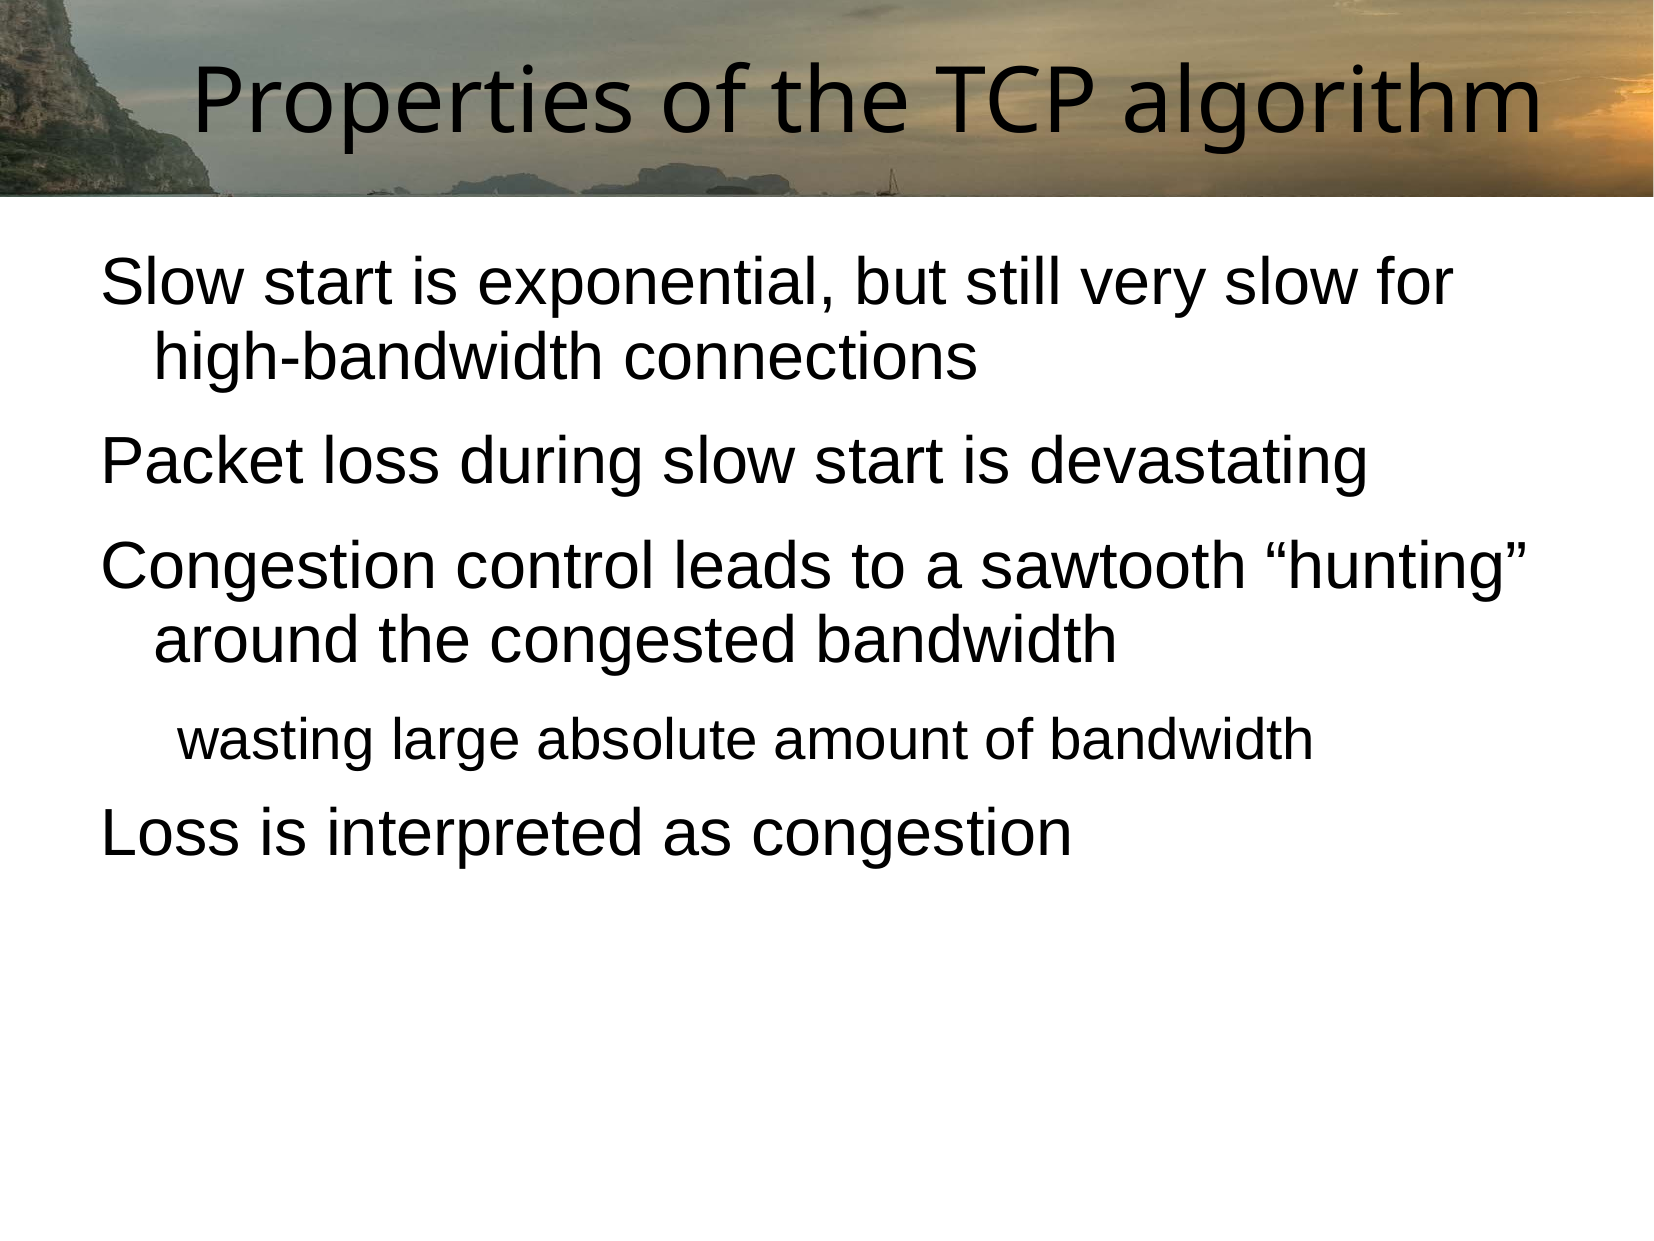

# Properties of the TCP algorithm
Slow start is exponential, but still very slow for high-bandwidth connections
Packet loss during slow start is devastating
Congestion control leads to a sawtooth “hunting” around the congested bandwidth
wasting large absolute amount of bandwidth
Loss is interpreted as congestion